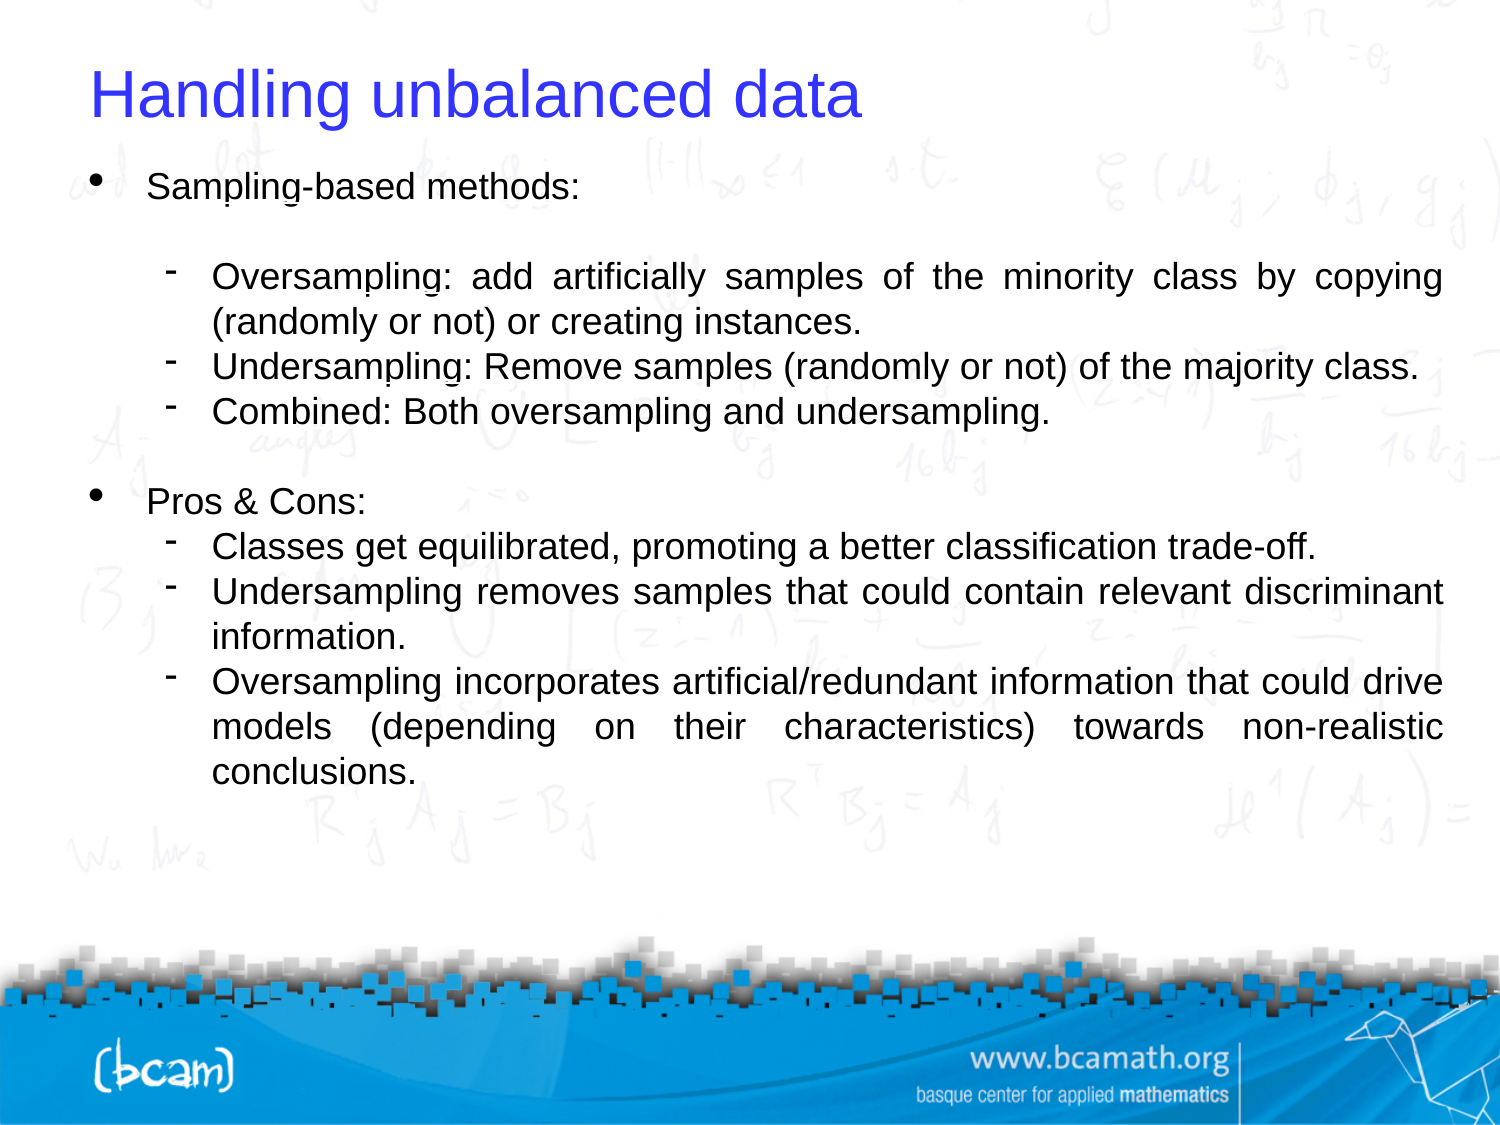

Handling unbalanced data
Sampling-based methods:
Oversampling: add artificially samples of the minority class by copying (randomly or not) or creating instances.
Undersampling: Remove samples (randomly or not) of the majority class.
Combined: Both oversampling and undersampling.
Pros & Cons:
Classes get equilibrated, promoting a better classification trade-off.
Undersampling removes samples that could contain relevant discriminant information.
Oversampling incorporates artificial/redundant information that could drive models (depending on their characteristics) towards non-realistic conclusions.